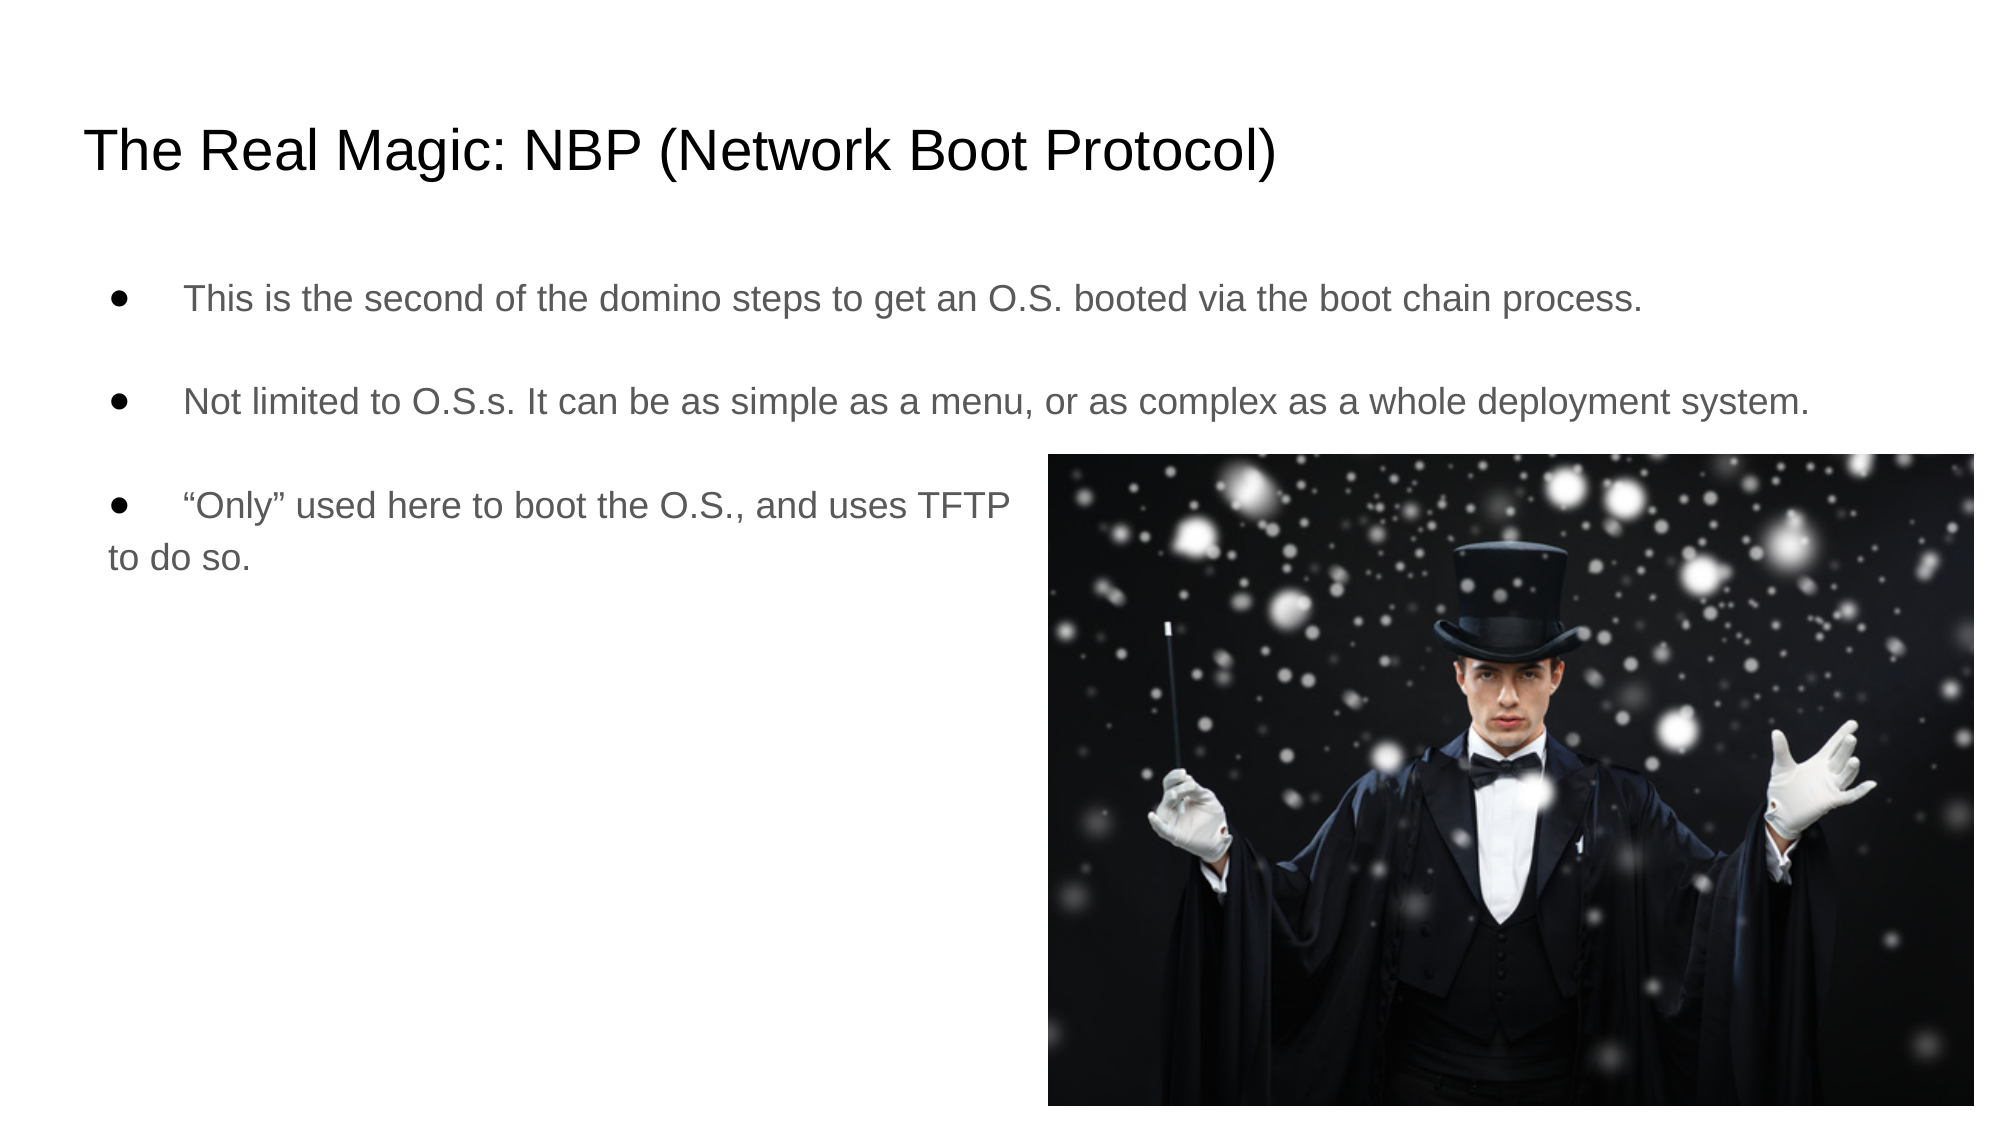

# The Real Magic: NBP (Network Boot Protocol)
This is the second of the domino steps to get an O.S. booted via the boot chain process.
Not limited to O.S.s. It can be as simple as a menu, or as complex as a whole deployment system.
“Only” used here to boot the O.S., and uses TFTP
to do so.